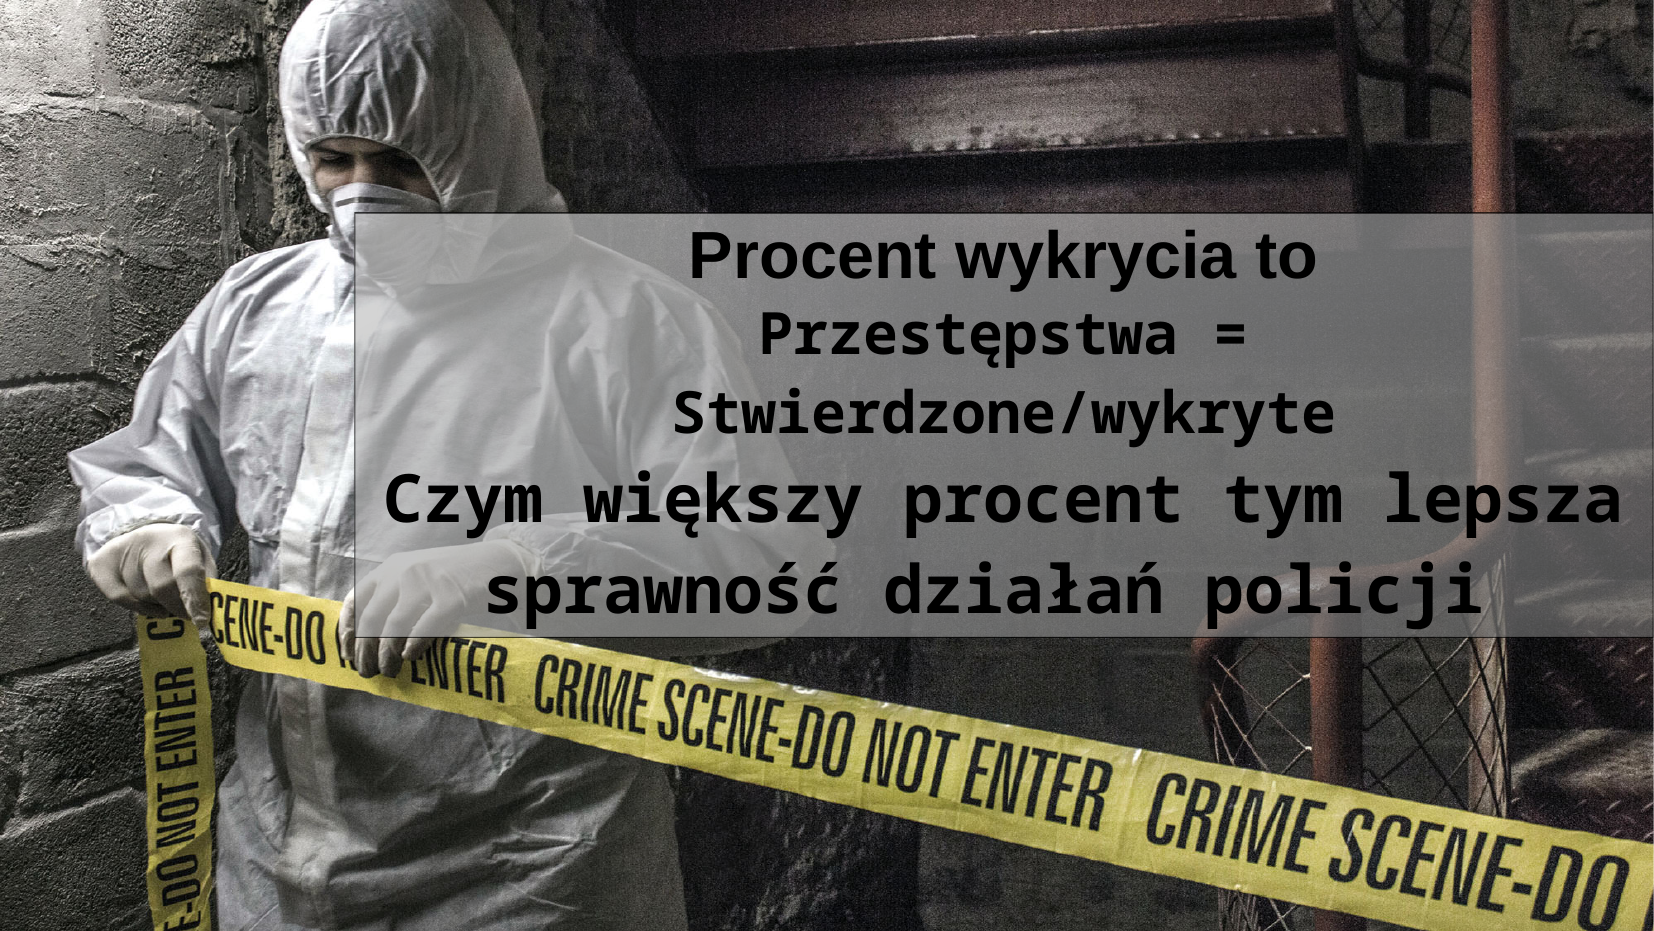

# Procent wykrycia to
Przestępstwa =
Stwierdzone/wykryte
Czym większy procent tym lepsza sprawność działań policji